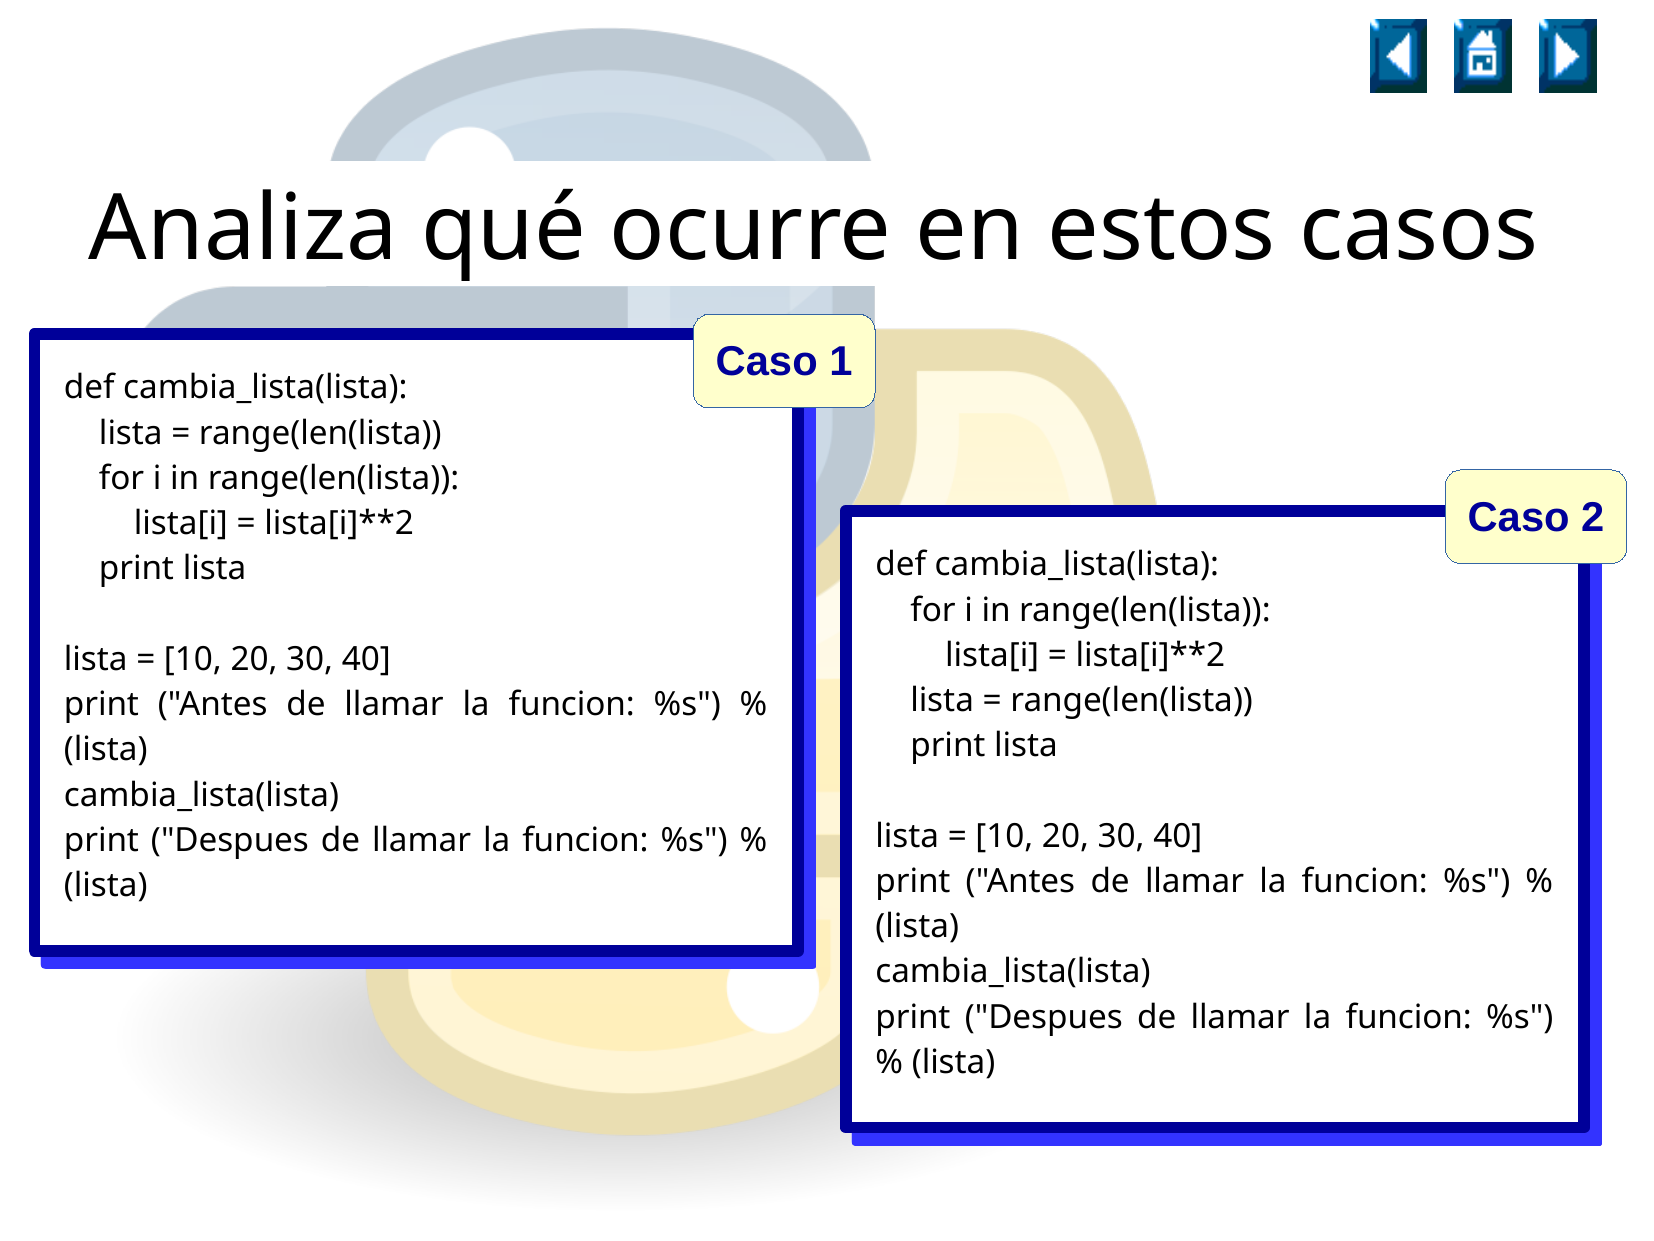

# Analiza qué ocurre en estos casos
Caso 1
def cambia_lista(lista):
 lista = range(len(lista))
 for i in range(len(lista)):
 lista[i] = lista[i]**2
 print lista
lista = [10, 20, 30, 40]
print ("Antes de llamar la funcion: %s") % (lista)
cambia_lista(lista)
print ("Despues de llamar la funcion: %s") % (lista)
Caso 2
def cambia_lista(lista):
 for i in range(len(lista)):
 lista[i] = lista[i]**2
 lista = range(len(lista))
 print lista
lista = [10, 20, 30, 40]
print ("Antes de llamar la funcion: %s") % (lista)
cambia_lista(lista)
print ("Despues de llamar la funcion: %s") % (lista)